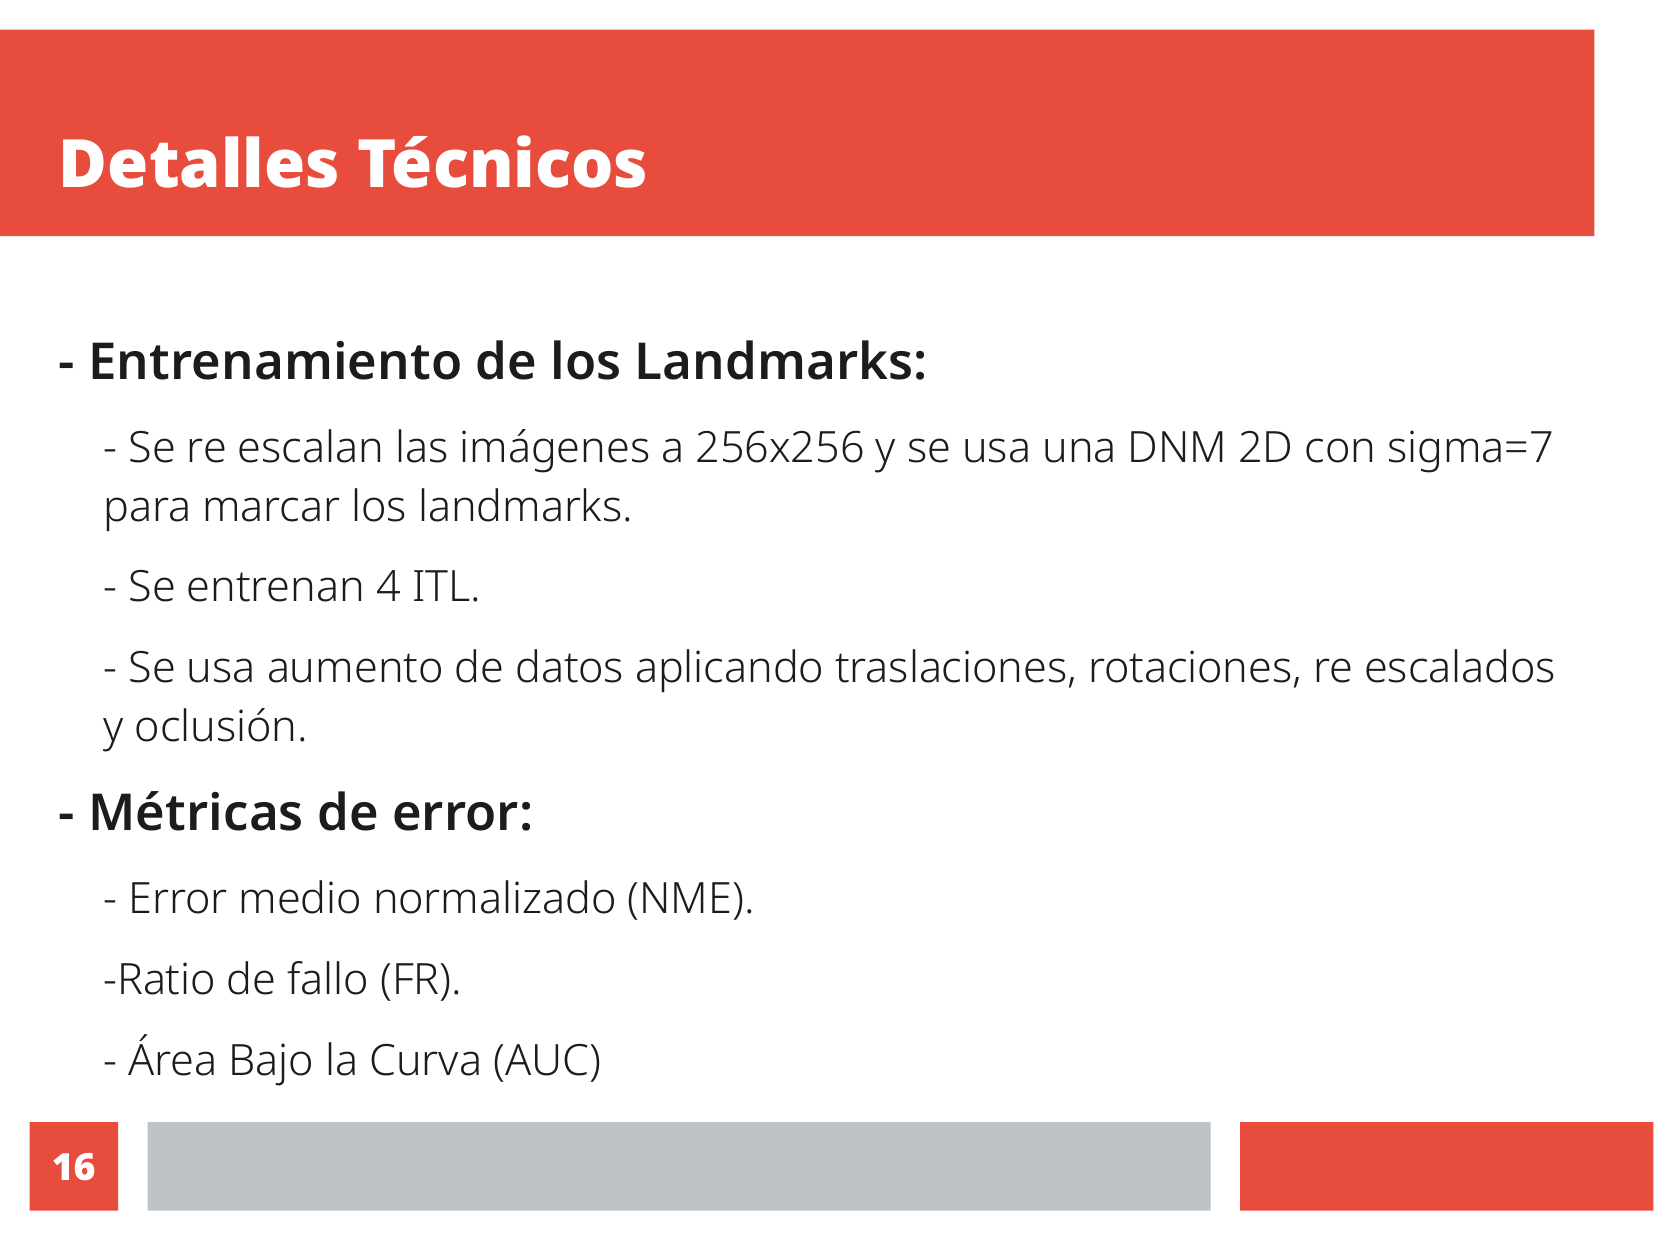

# Detalles Técnicos
- Entrenamiento de los Landmarks:
- Se re escalan las imágenes a 256x256 y se usa una DNM 2D con sigma=7 para marcar los landmarks.
- Se entrenan 4 ITL.
- Se usa aumento de datos aplicando traslaciones, rotaciones, re escalados y oclusión.
- Métricas de error:
- Error medio normalizado (NME).
-Ratio de fallo (FR).
- Área Bajo la Curva (AUC)
16